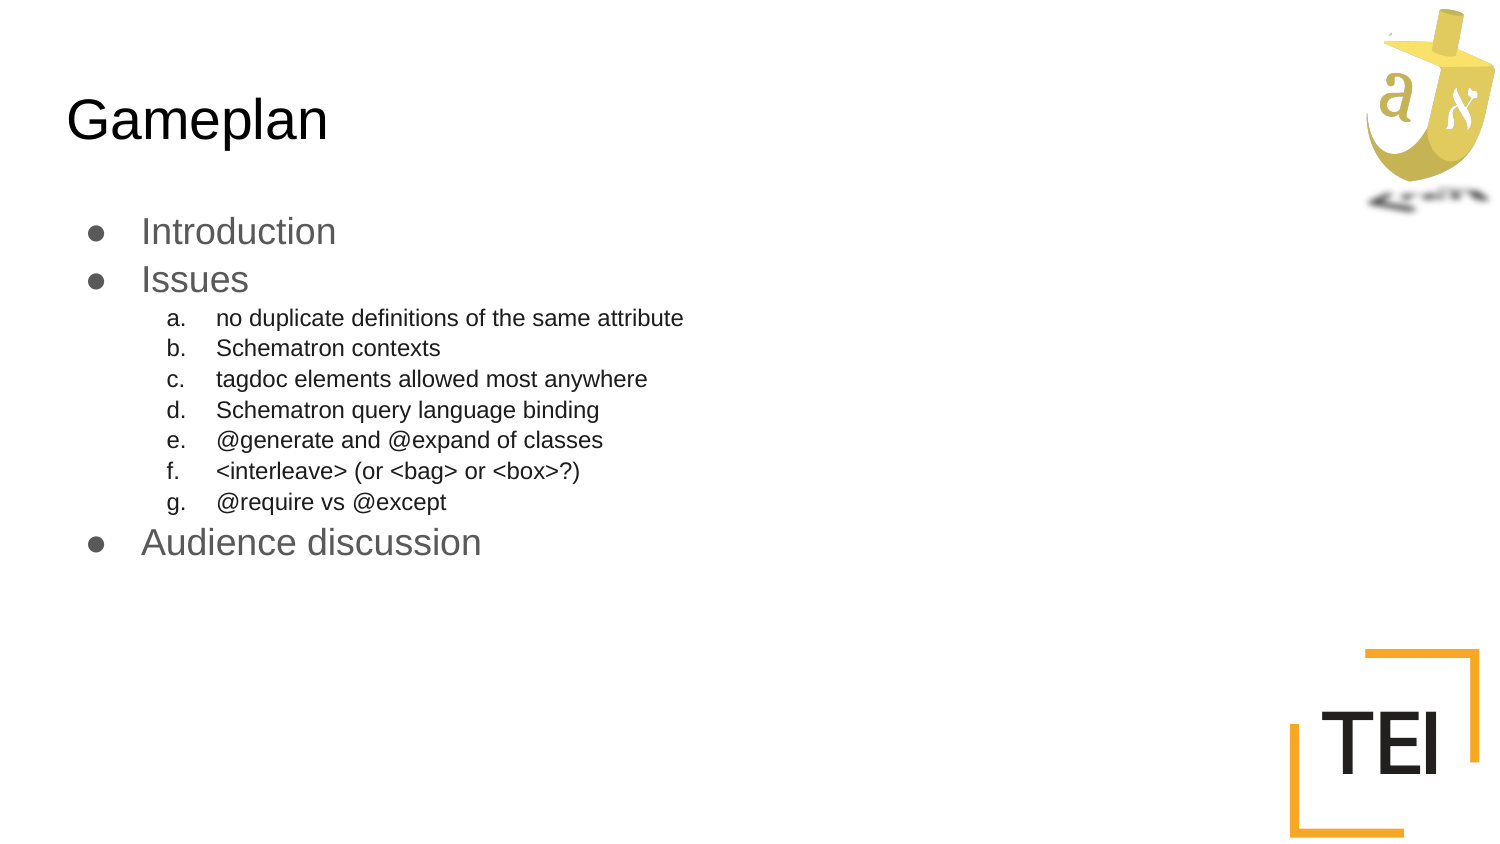

# Gameplan
Introduction
Issues
no duplicate definitions of the same attribute
Schematron contexts
tagdoc elements allowed most anywhere
Schematron query language binding
@generate and @expand of classes
<interleave> (or <bag> or <box>?)
@require vs @except
Audience discussion